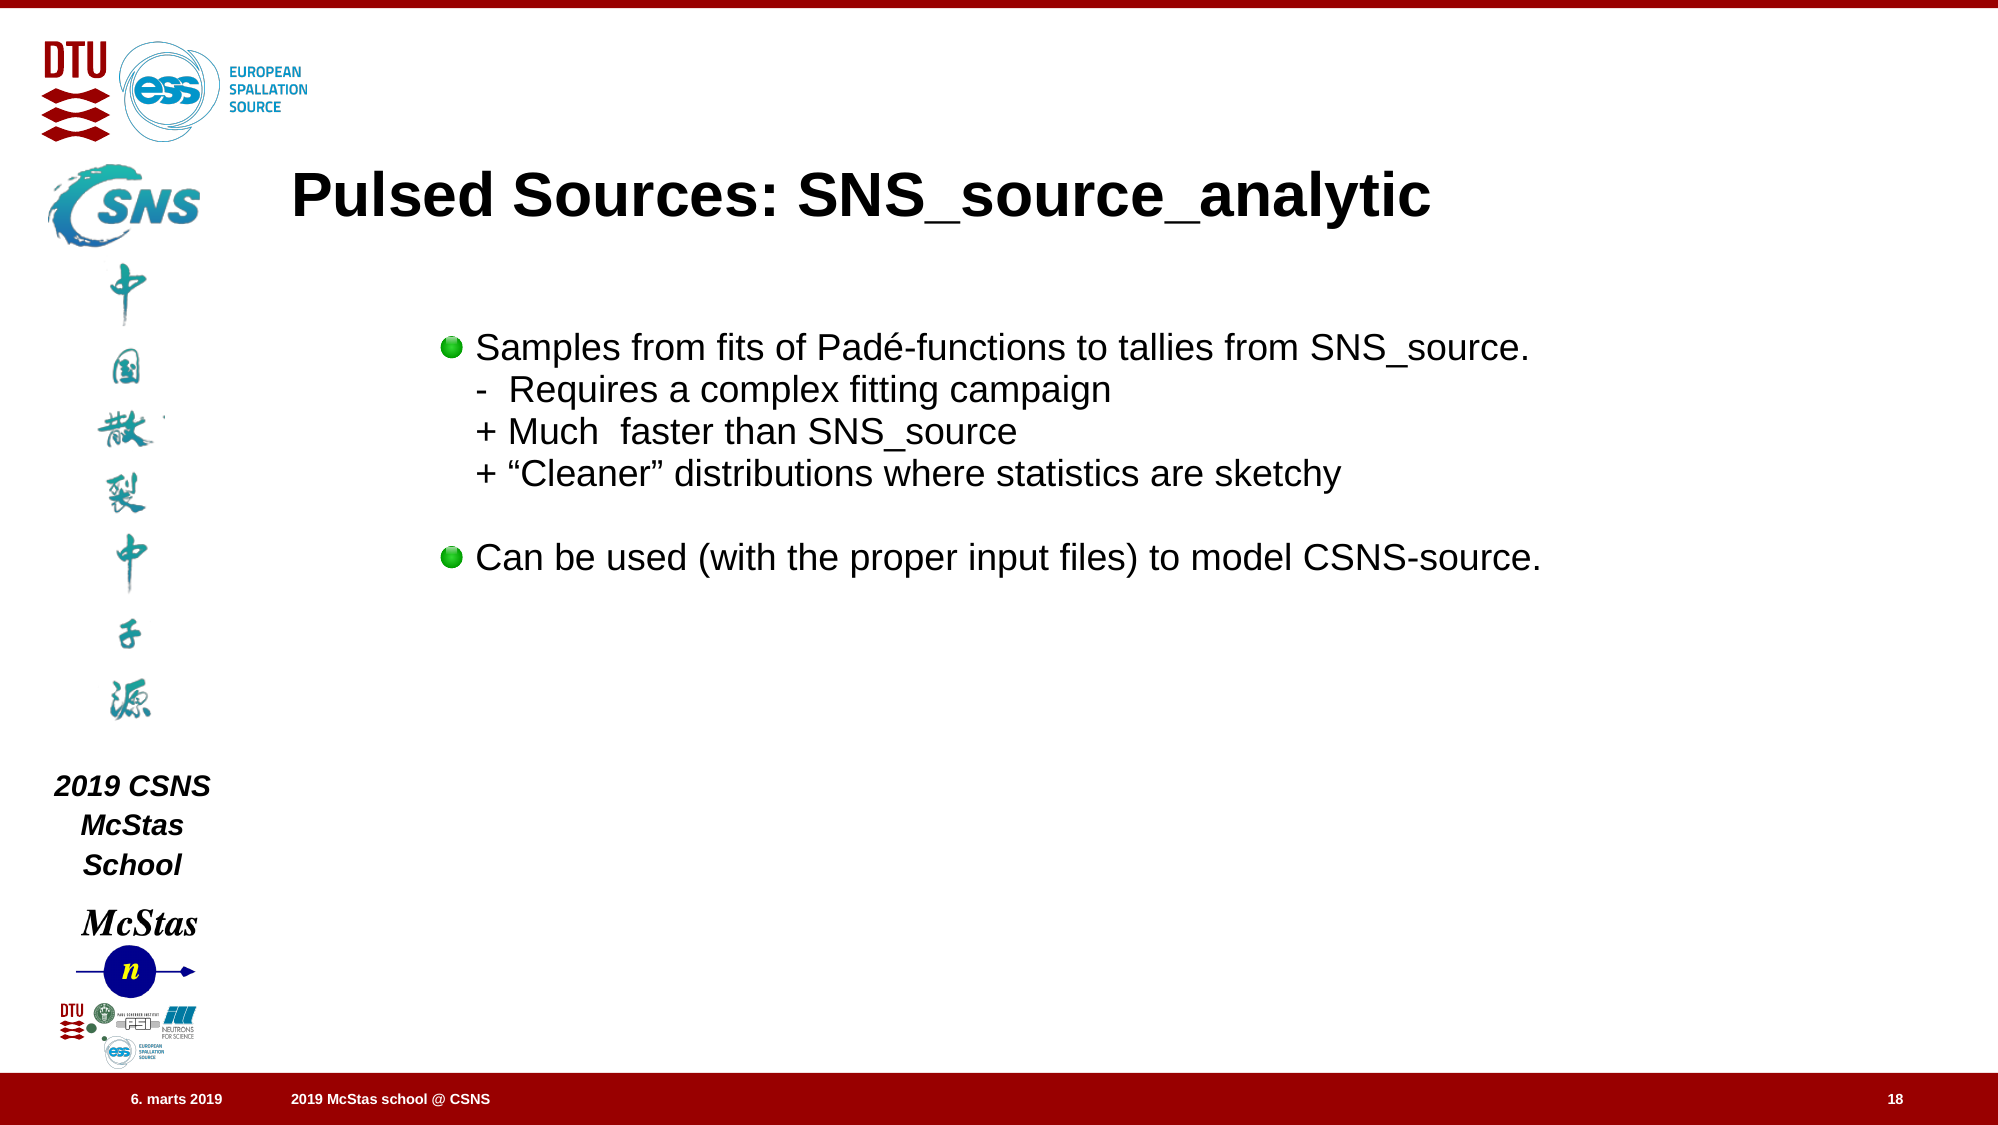

# Pulsed Sources: SNS_source_analytic
Samples from fits of Padé-functions to tallies from SNS_source.
- Requires a complex fitting campaign
+ Much faster than SNS_source
+ “Cleaner” distributions where statistics are sketchy
Can be used (with the proper input files) to model CSNS-source.